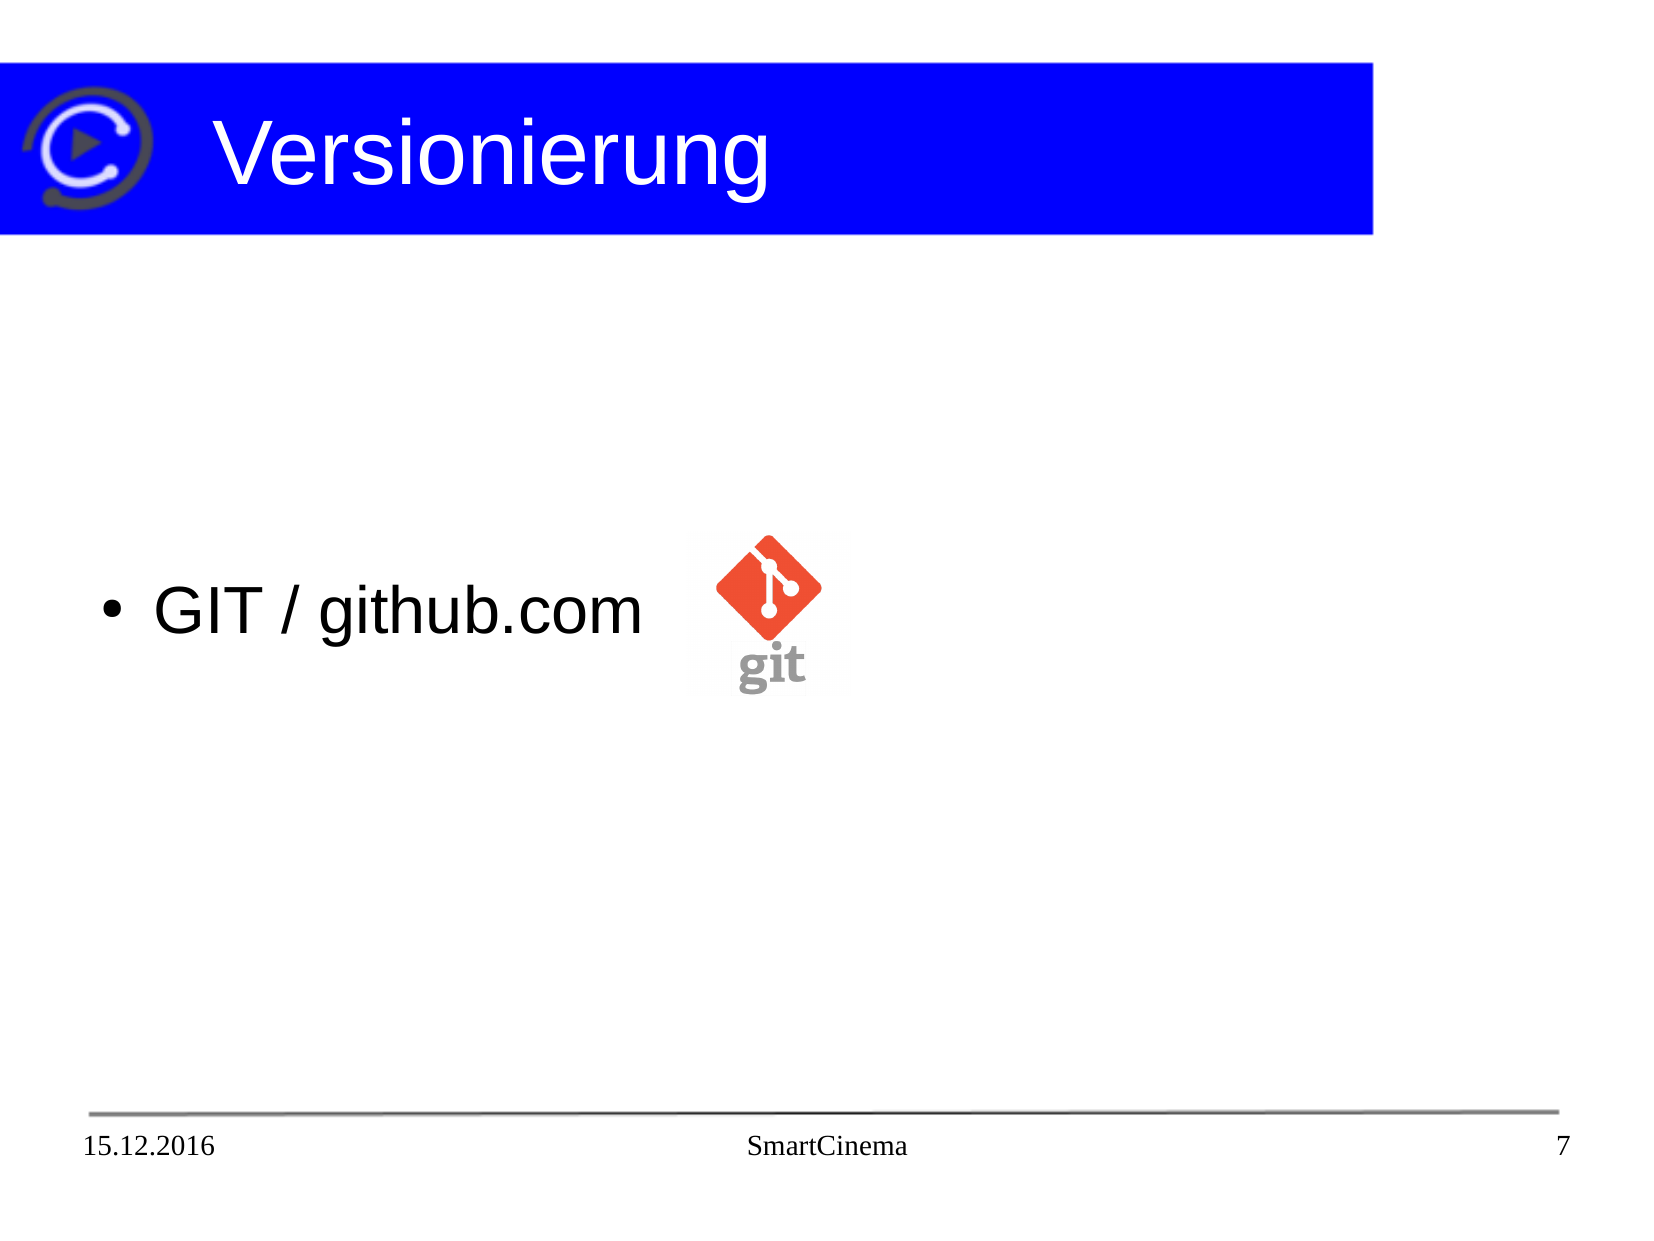

# Versionierung
GIT / github.com
15.12.2016
SmartCinema
7